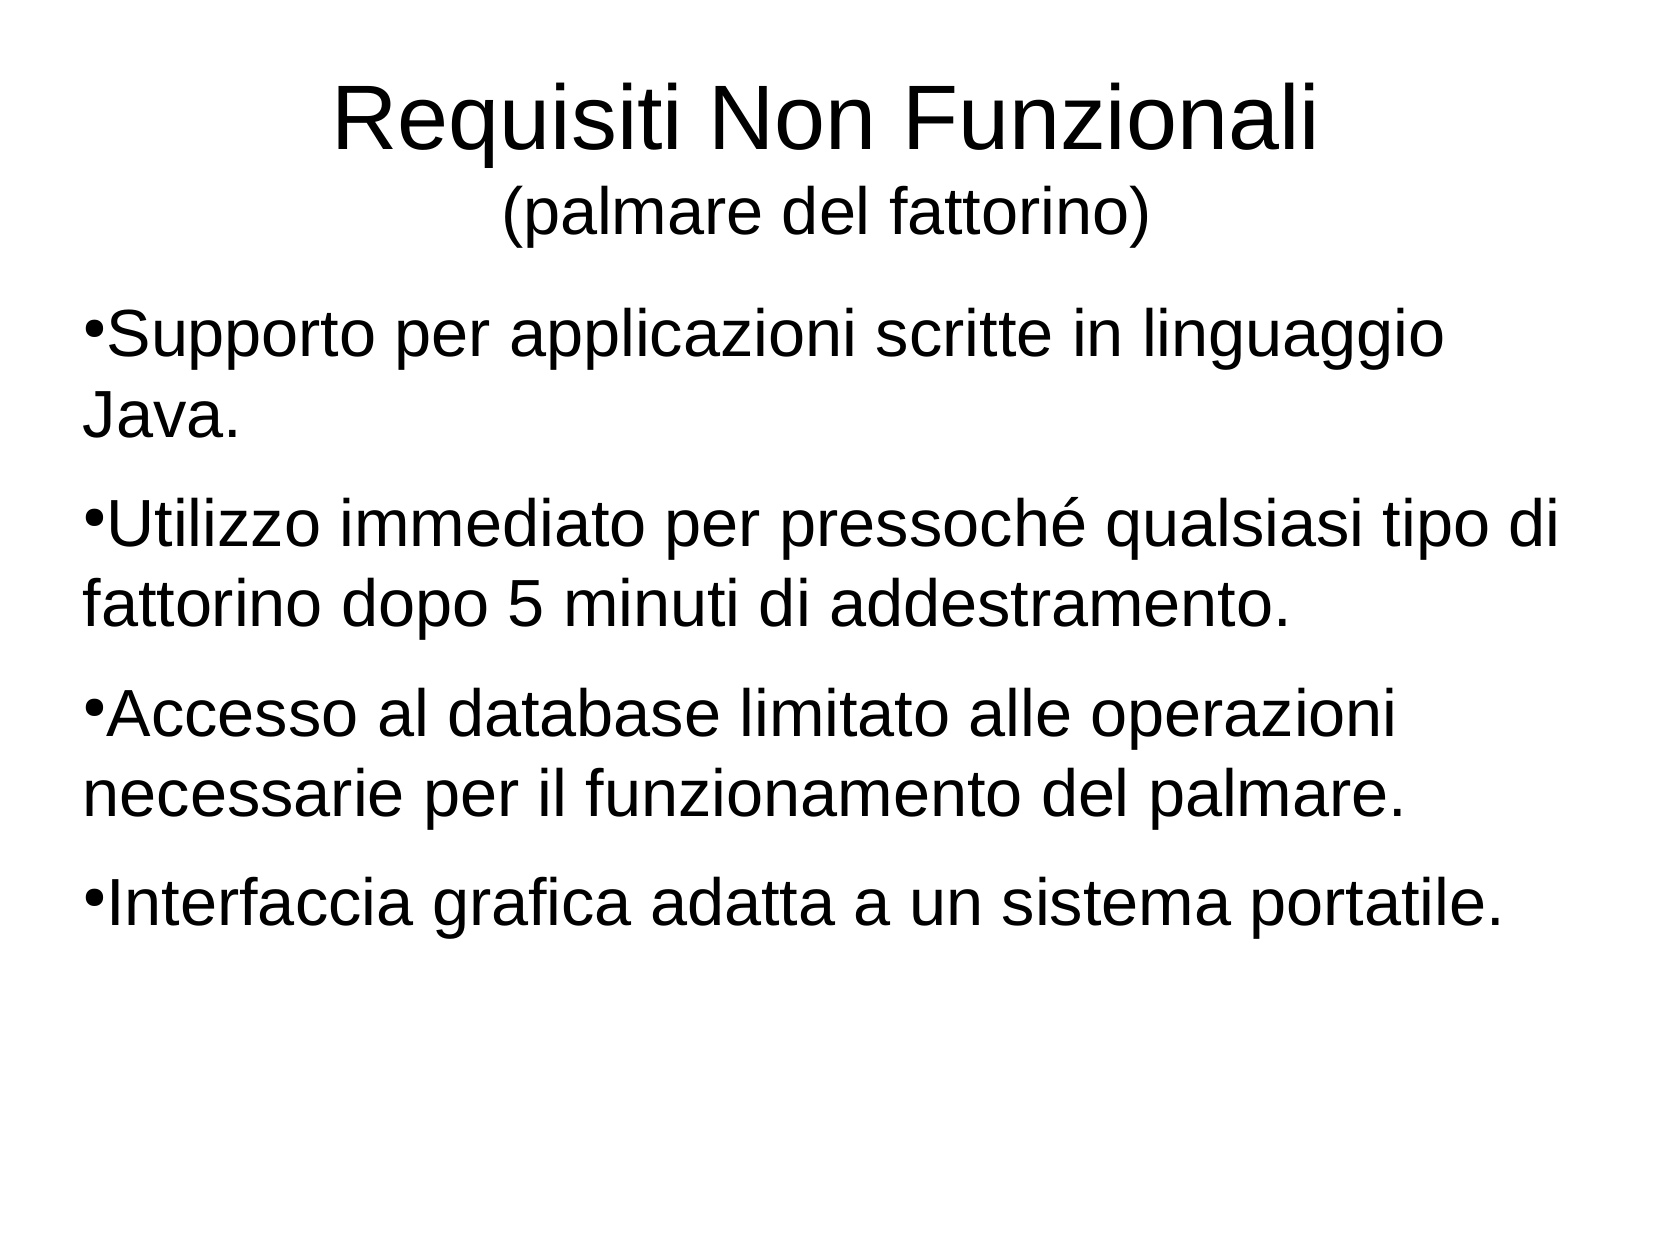

# Requisiti Non Funzionali (palmare del fattorino)
Supporto per applicazioni scritte in linguaggio Java.
Utilizzo immediato per pressoché qualsiasi tipo di fattorino dopo 5 minuti di addestramento.
Accesso al database limitato alle operazioni necessarie per il funzionamento del palmare.
Interfaccia grafica adatta a un sistema portatile.